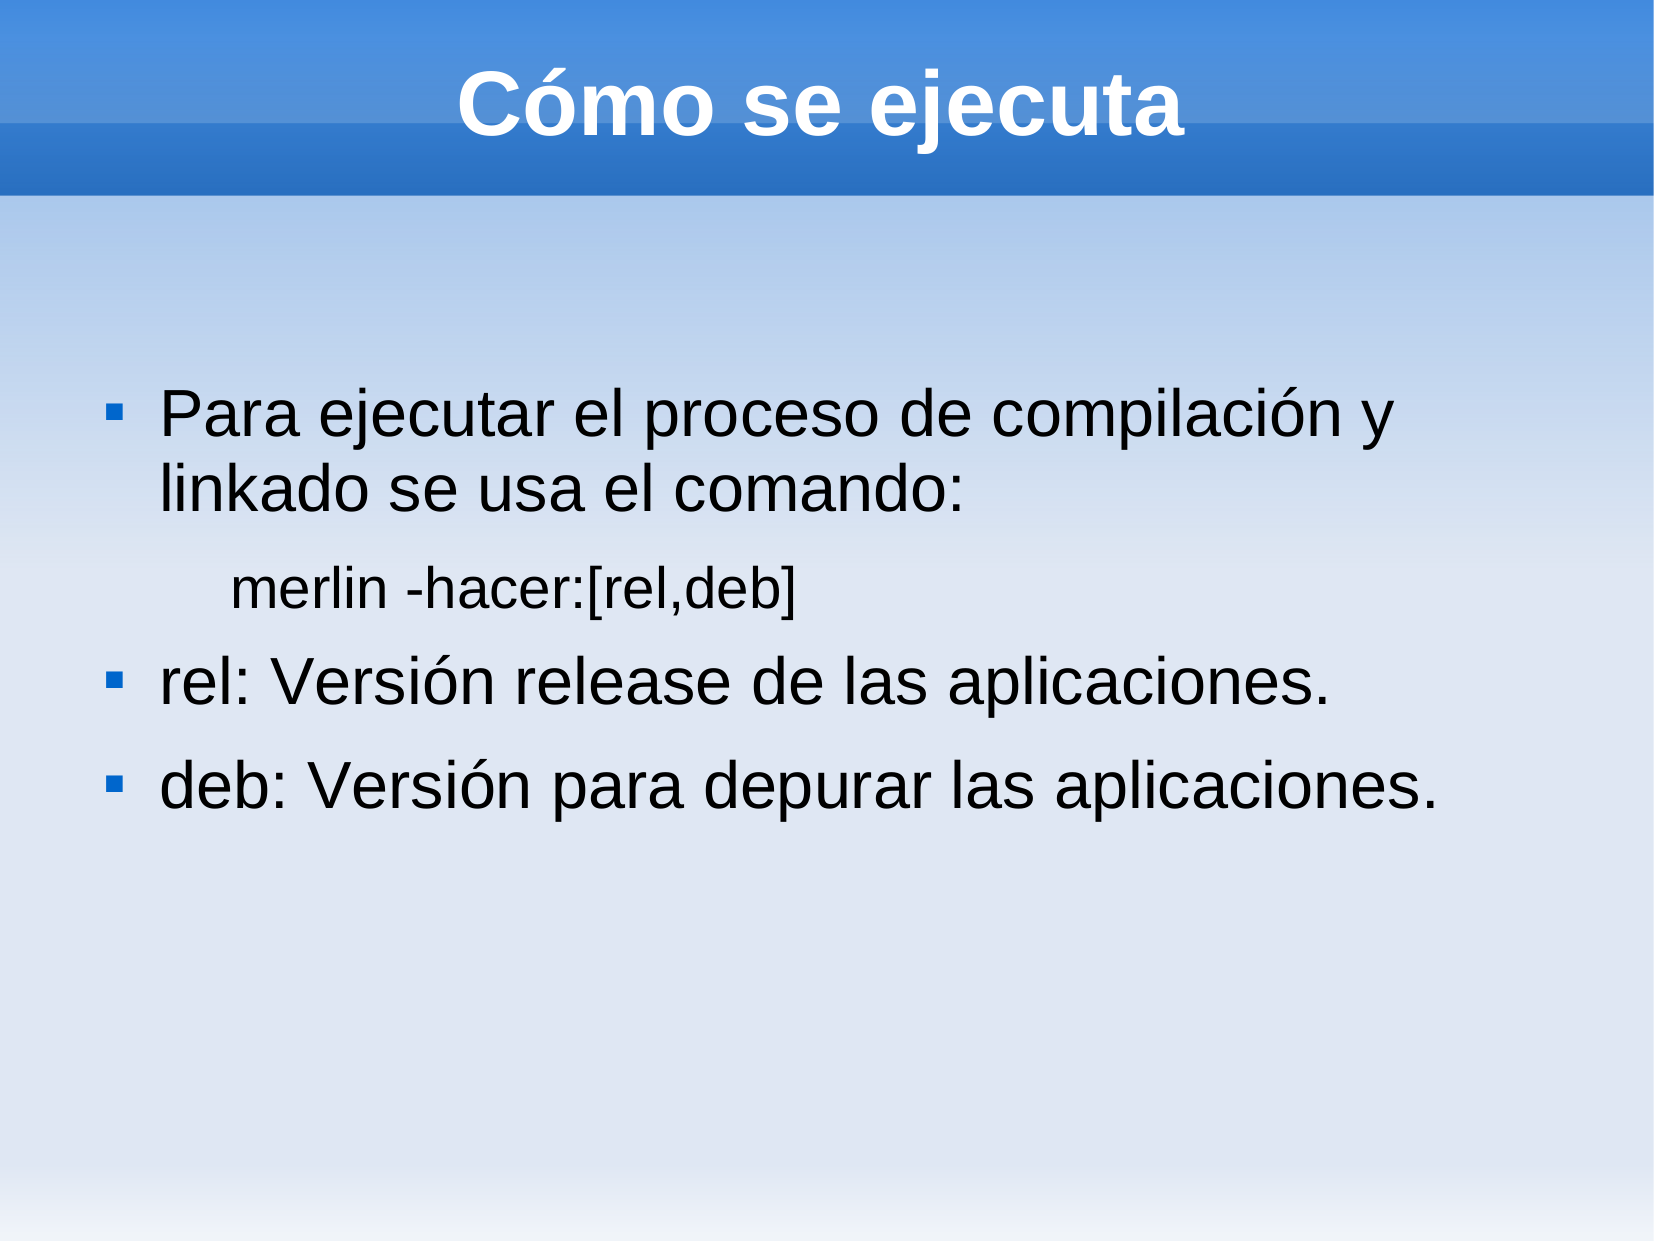

# Cómo se ejecuta
Para ejecutar el proceso de compilación y linkado se usa el comando:
merlin -hacer:[rel,deb]
rel: Versión release de las aplicaciones.
deb: Versión para depurar las aplicaciones.